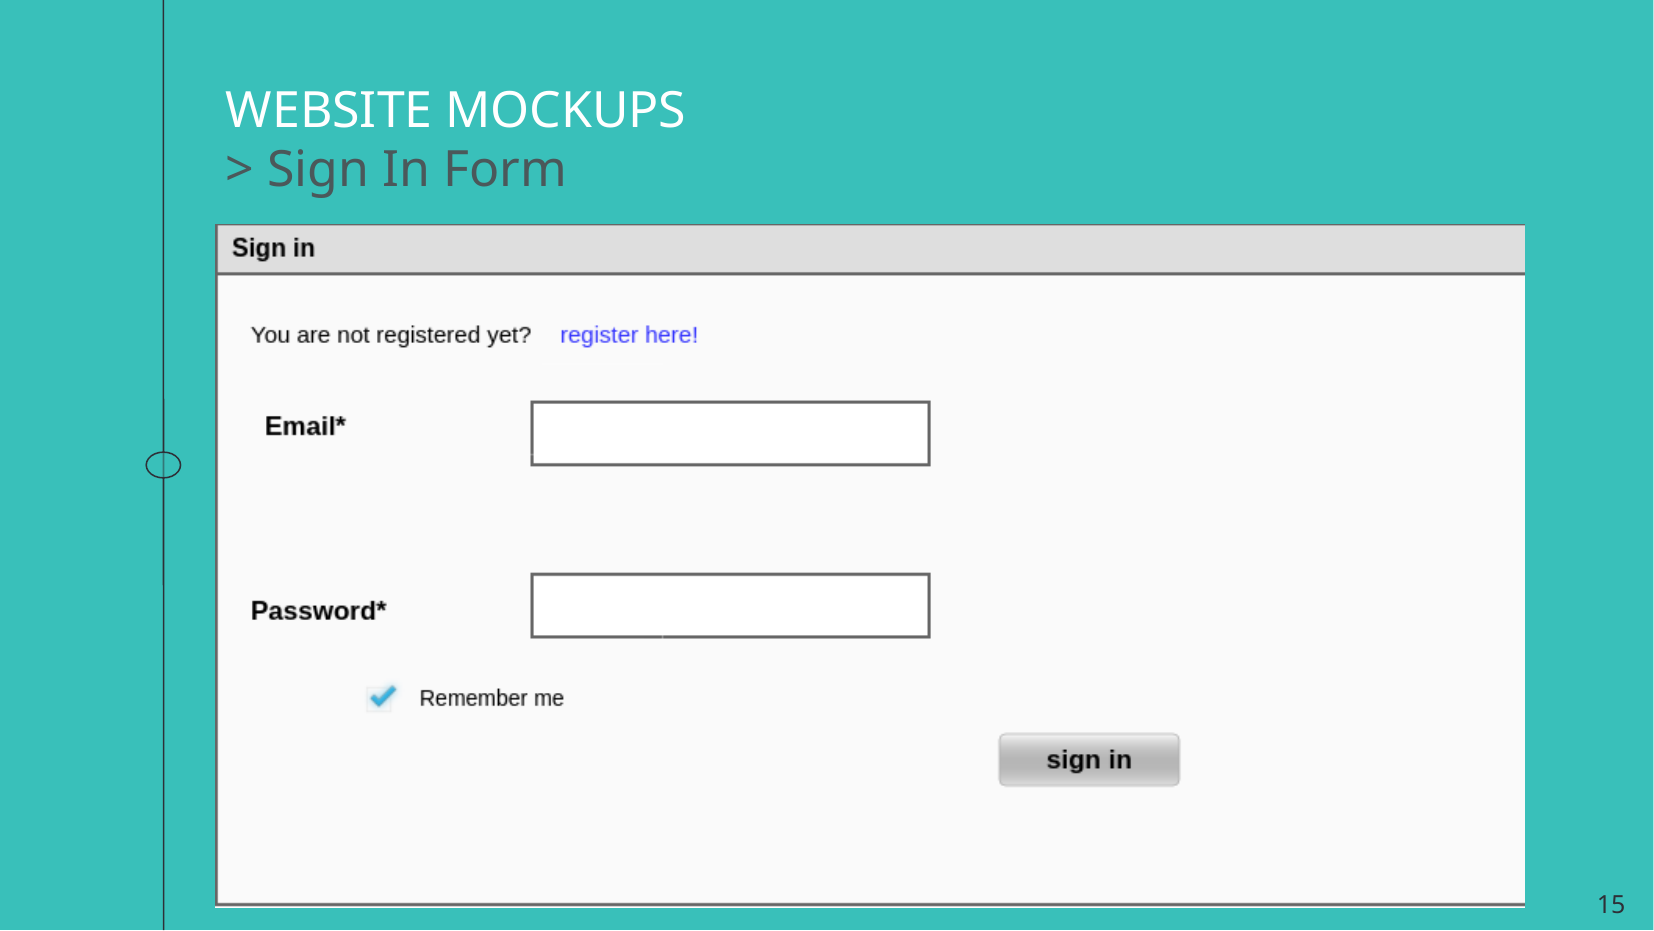

WEBSITE MOCKUPS
# > Sign In Form